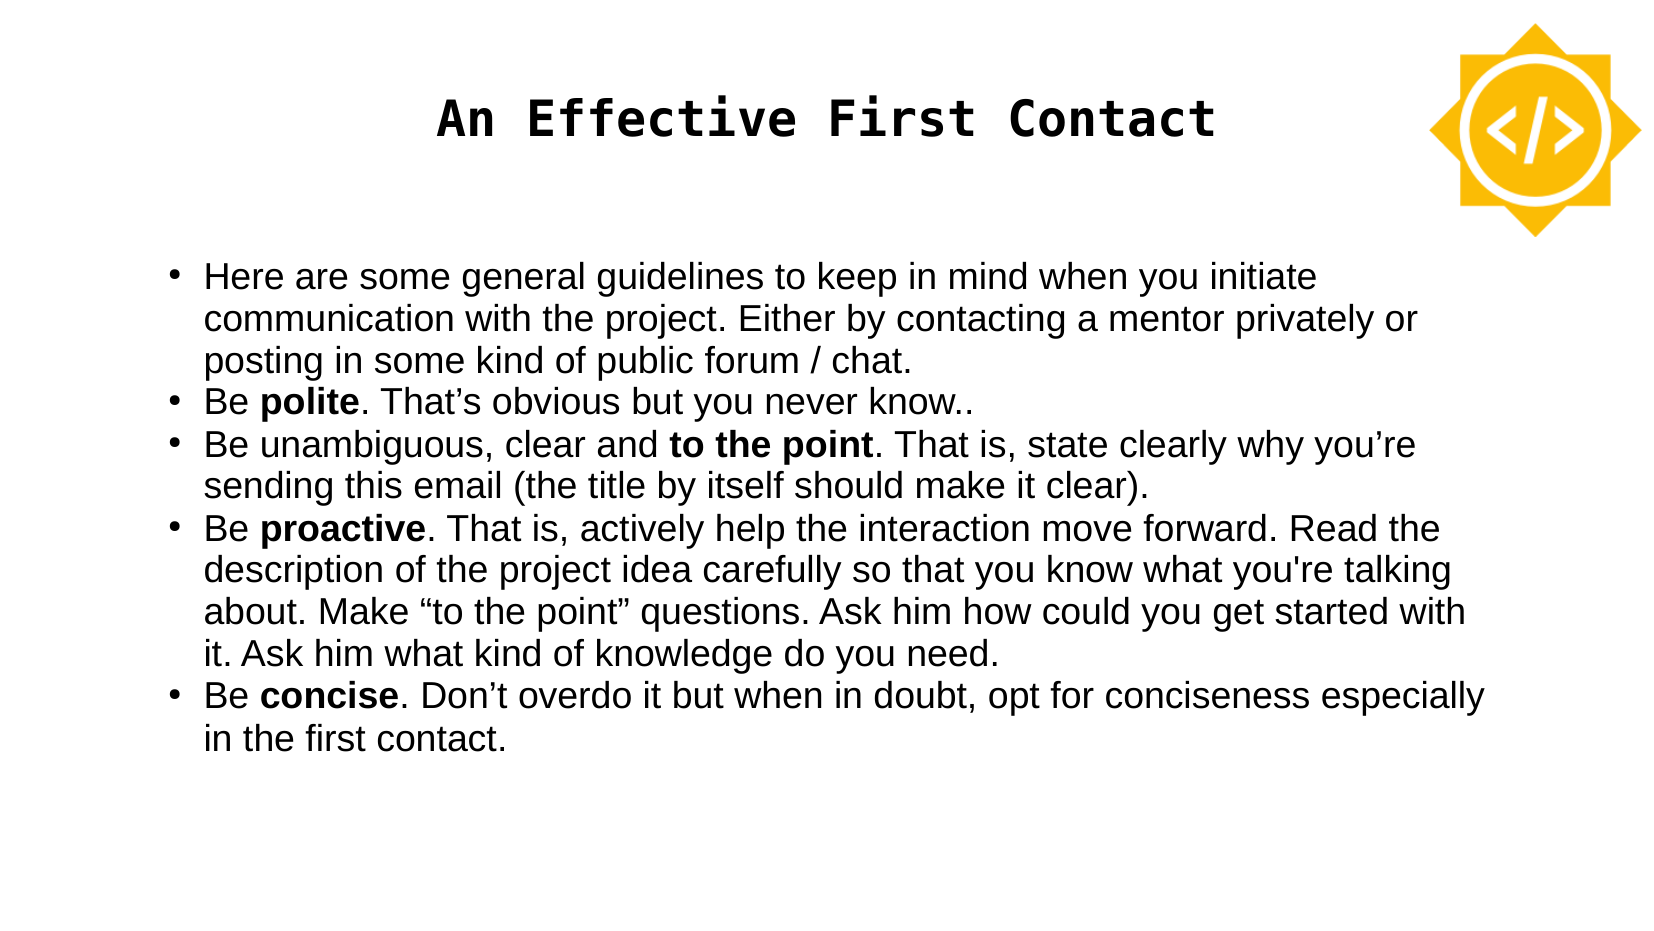

An Effective First Contact
Here are some general guidelines to keep in mind when you initiate communication with the project. Either by contacting a mentor privately or posting in some kind of public forum / chat.
Be polite. That’s obvious but you never know..
Be unambiguous, clear and to the point. That is, state clearly why you’re sending this email (the title by itself should make it clear).
Be proactive. That is, actively help the interaction move forward. Read the description of the project idea carefully so that you know what you're talking about. Make “to the point” questions. Ask him how could you get started with it. Ask him what kind of knowledge do you need.
Be concise. Don’t overdo it but when in doubt, opt for conciseness especially in the first contact.